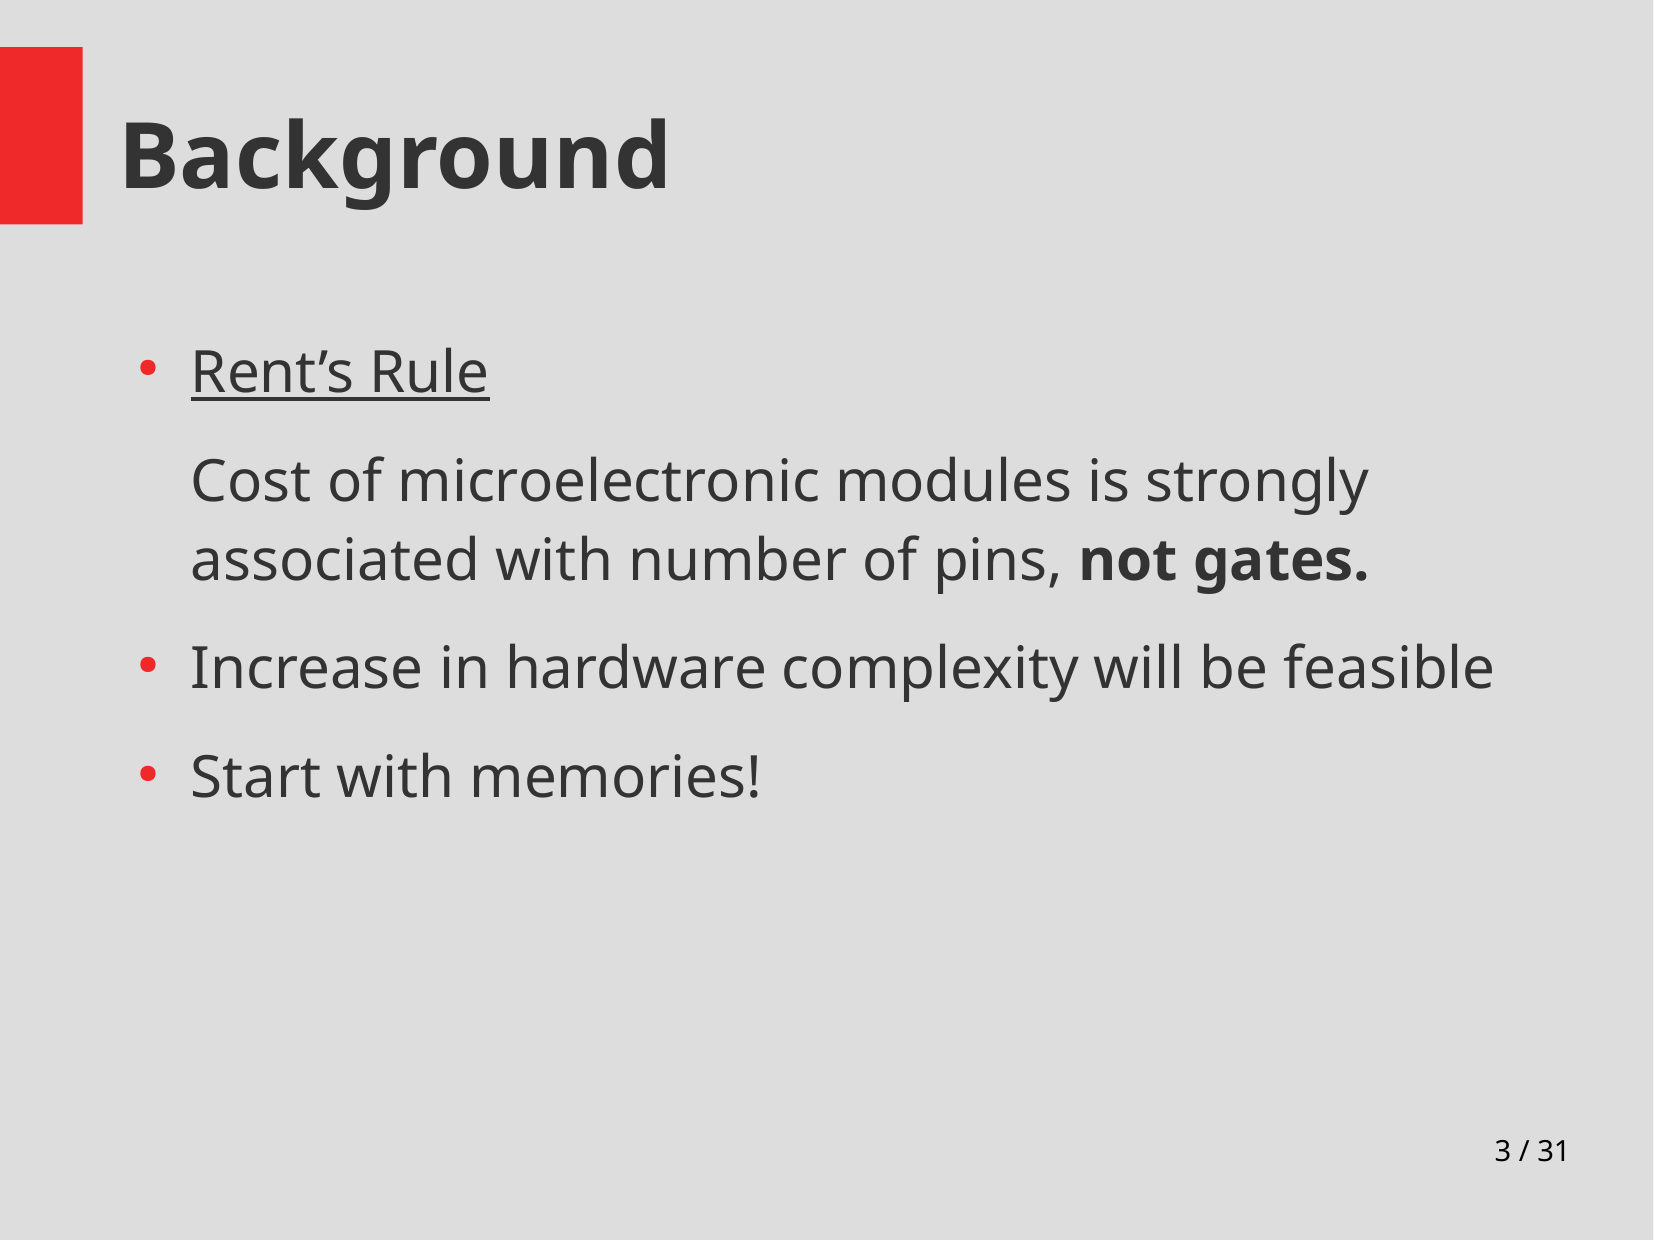

# Background
Rent’s Rule
Cost of microelectronic modules is strongly associated with number of pins, not gates.
Increase in hardware complexity will be feasible
Start with memories!
3